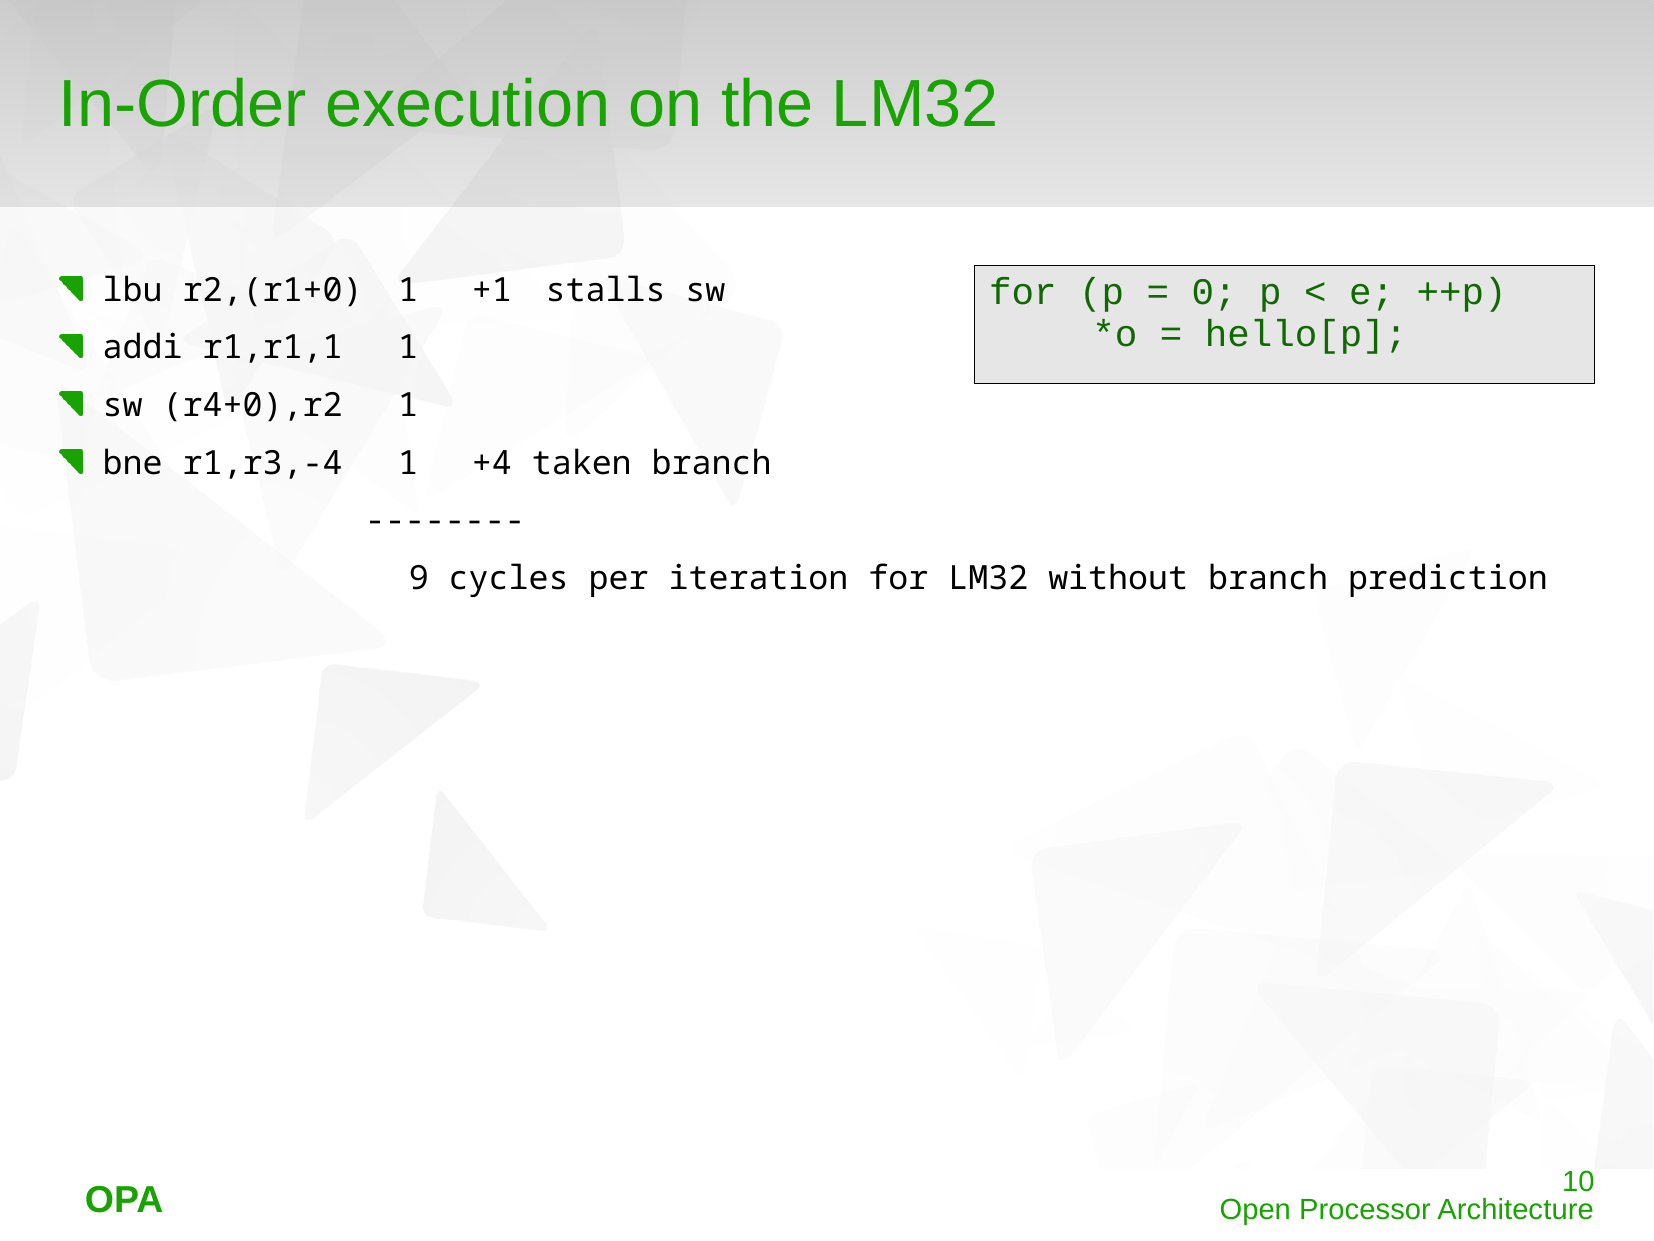

# In-Order execution on the LM32
lbu r2,(r1+0)	1	+1	stalls sw
addi r1,r1,1	1
sw (r4+0),r2	1
bne r1,r3,-4	1	+4 taken branch
--------
9 cycles per iteration for LM32 without branch prediction
for (p = 0; p < e; ++p)
 *o = hello[p];
10
Open Processor Architecture